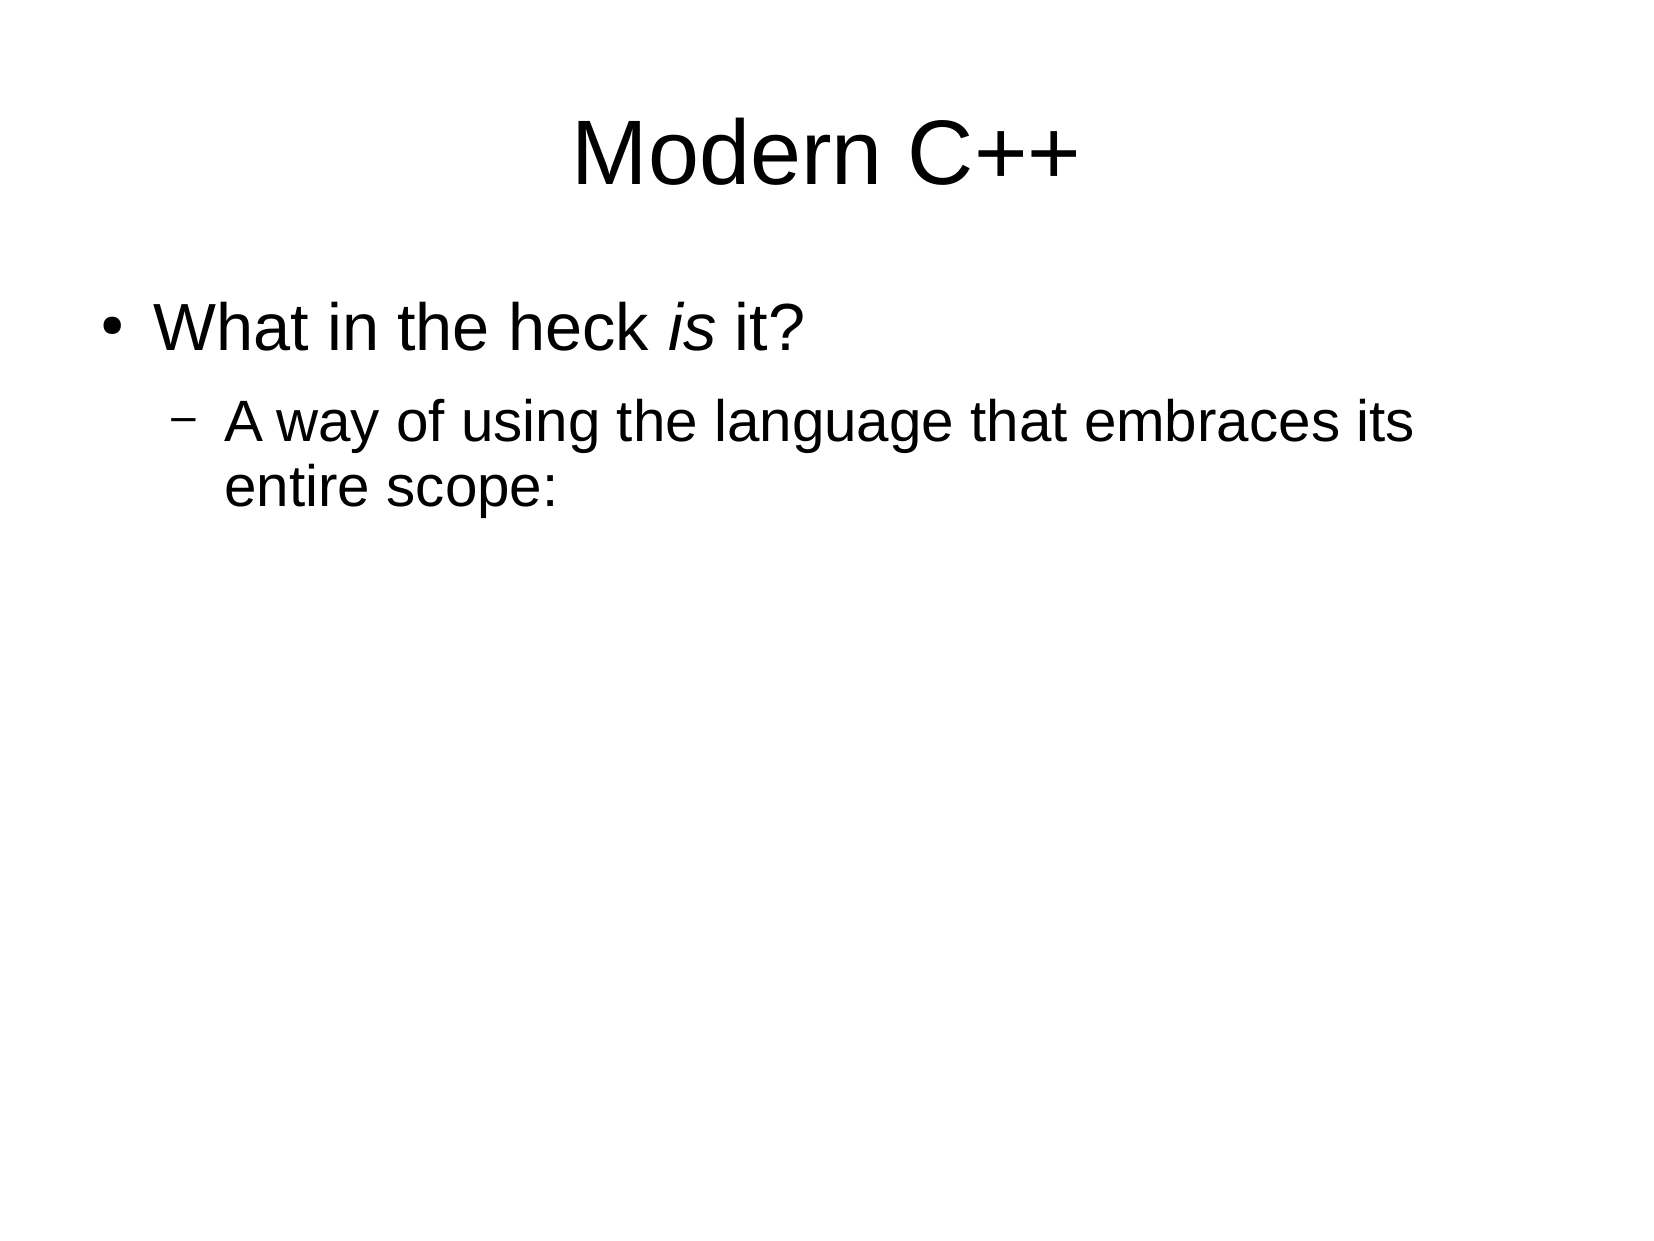

# Modern C++
What in the heck is it?
A way of using the language that embraces its entire scope: